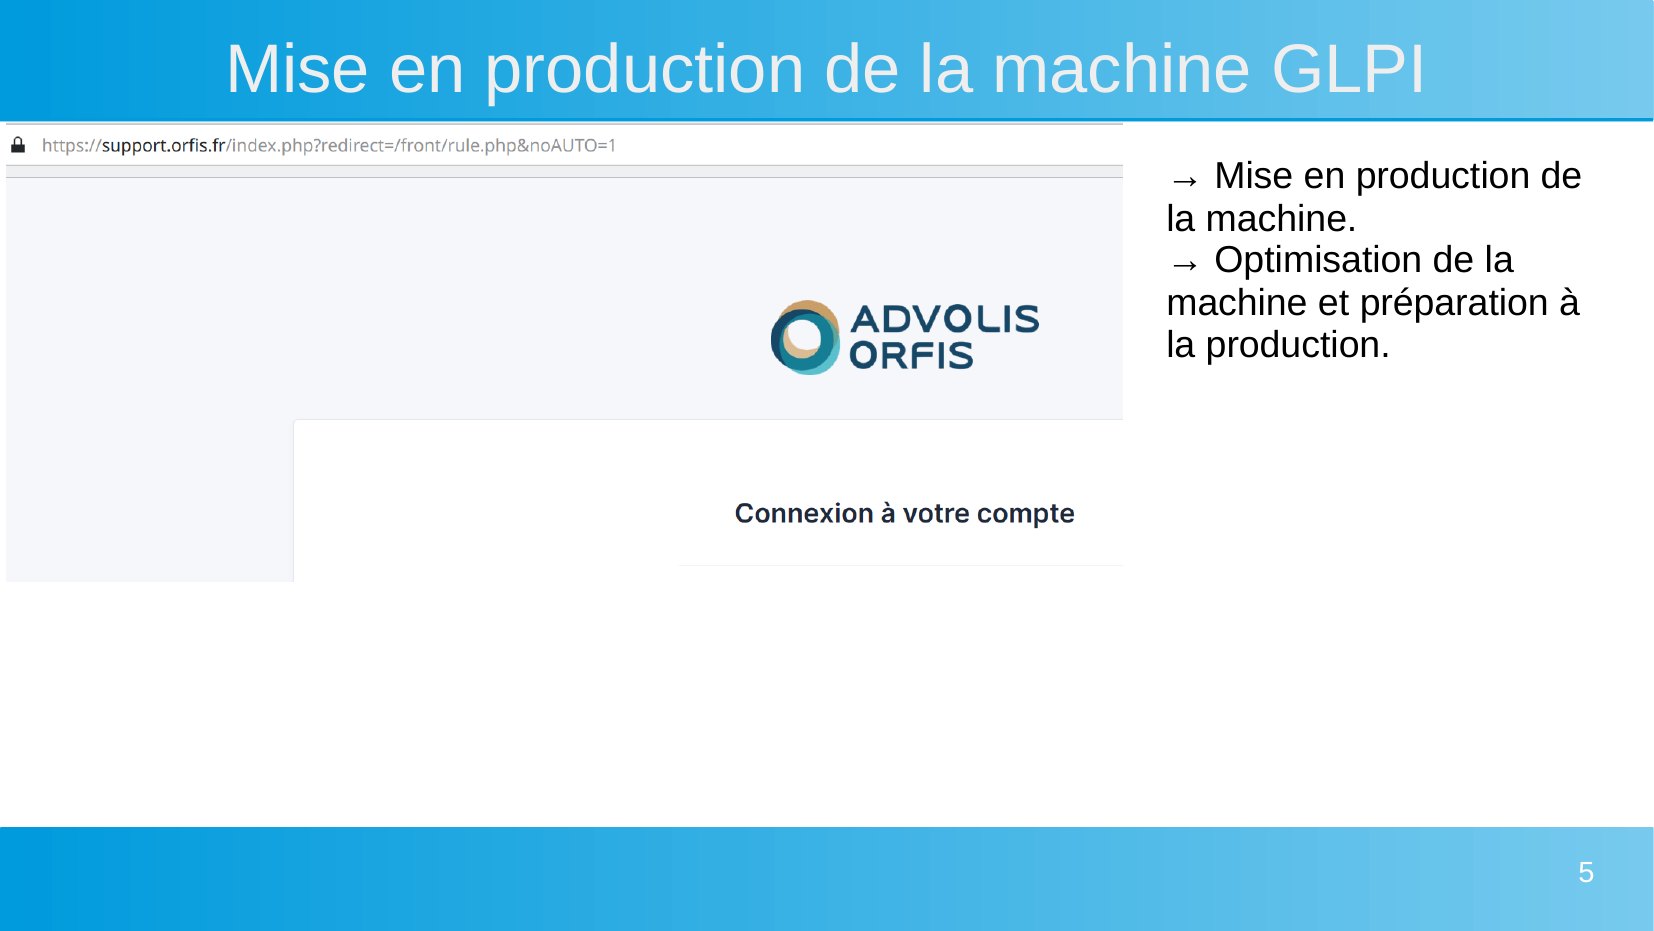

# Mise en production de la machine GLPI
→ Mise en production de la machine.
→ Optimisation de la machine et préparation à la production.
5